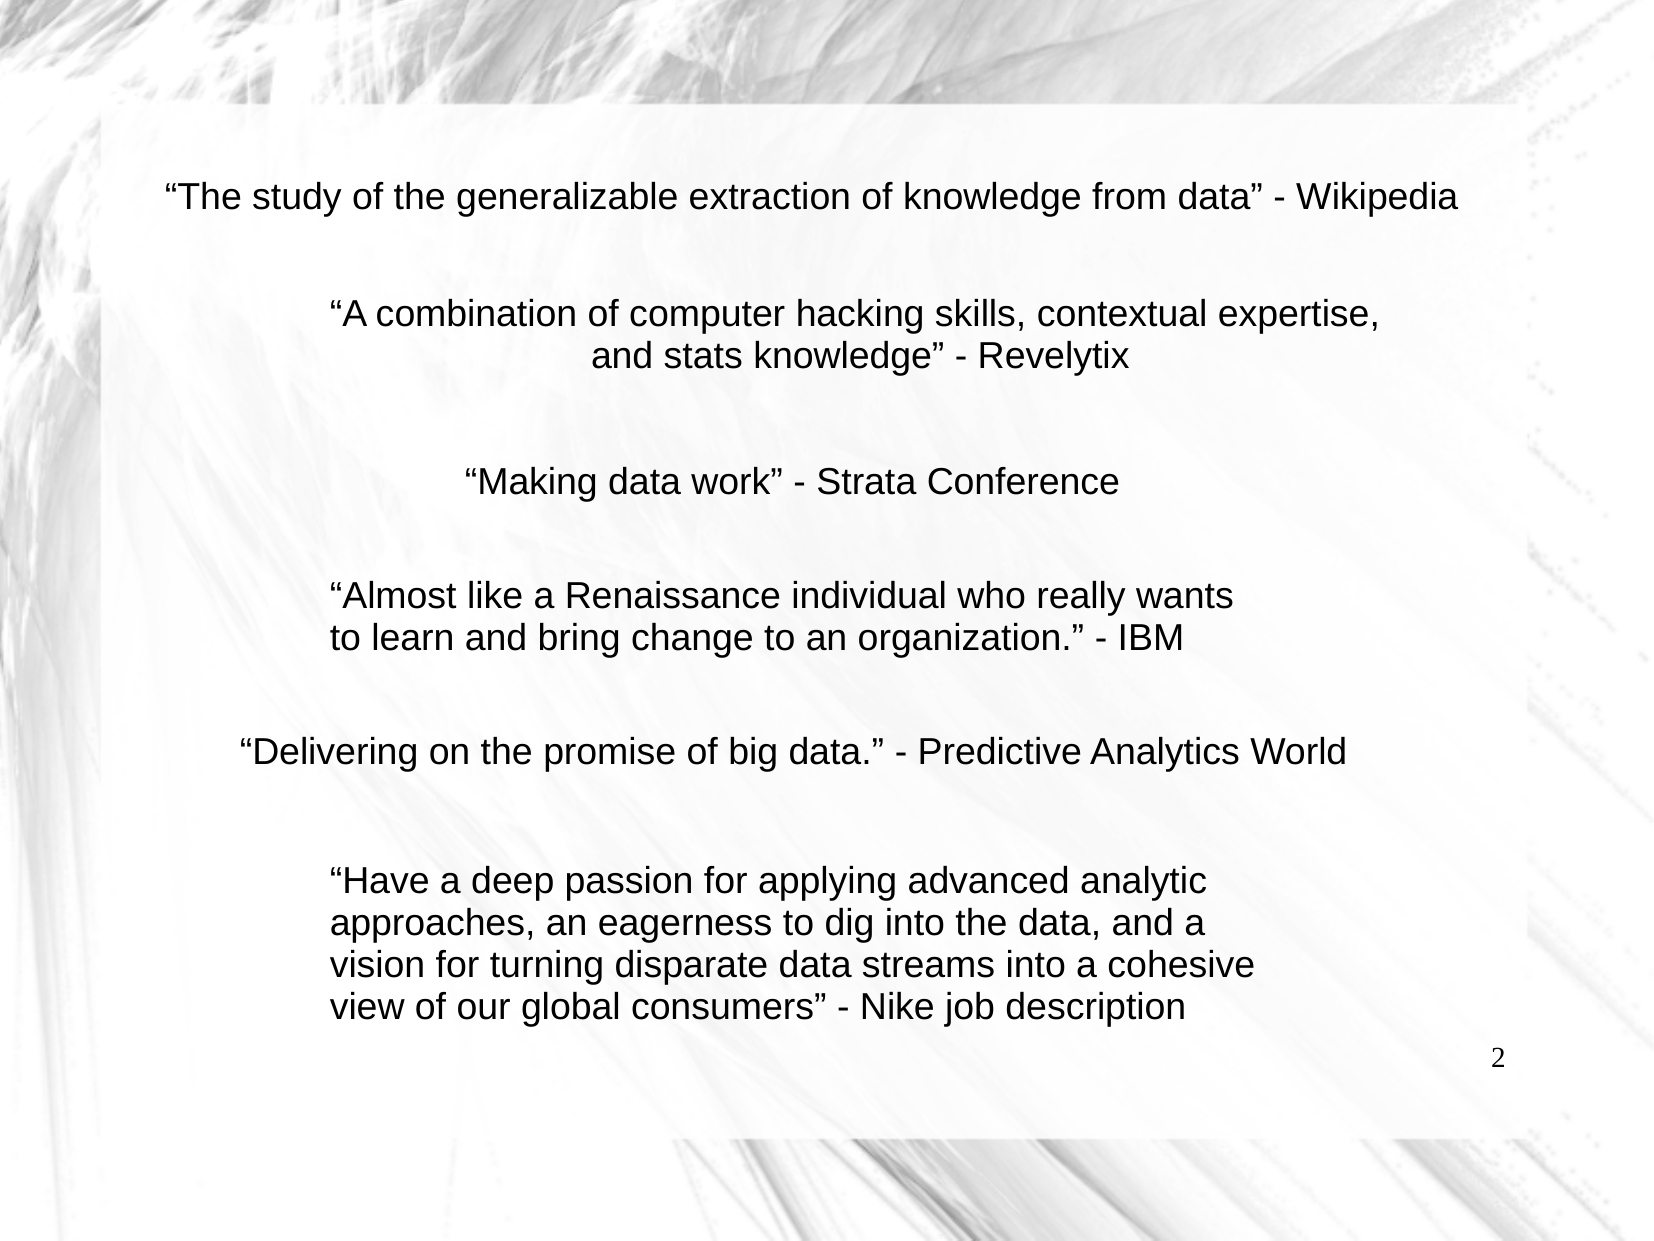

“The study of the generalizable extraction of knowledge from data” - Wikipedia
“A combination of computer hacking skills, contextual expertise,
and stats knowledge” - Revelytix
“Making data work” - Strata Conference
“Almost like a Renaissance individual who really wants to learn and bring change to an organization.” - IBM
“Delivering on the promise of big data.” - Predictive Analytics World
“Have a deep passion for applying advanced analytic approaches, an eagerness to dig into the data, and a vision for turning disparate data streams into a cohesive view of our global consumers” - Nike job description
2